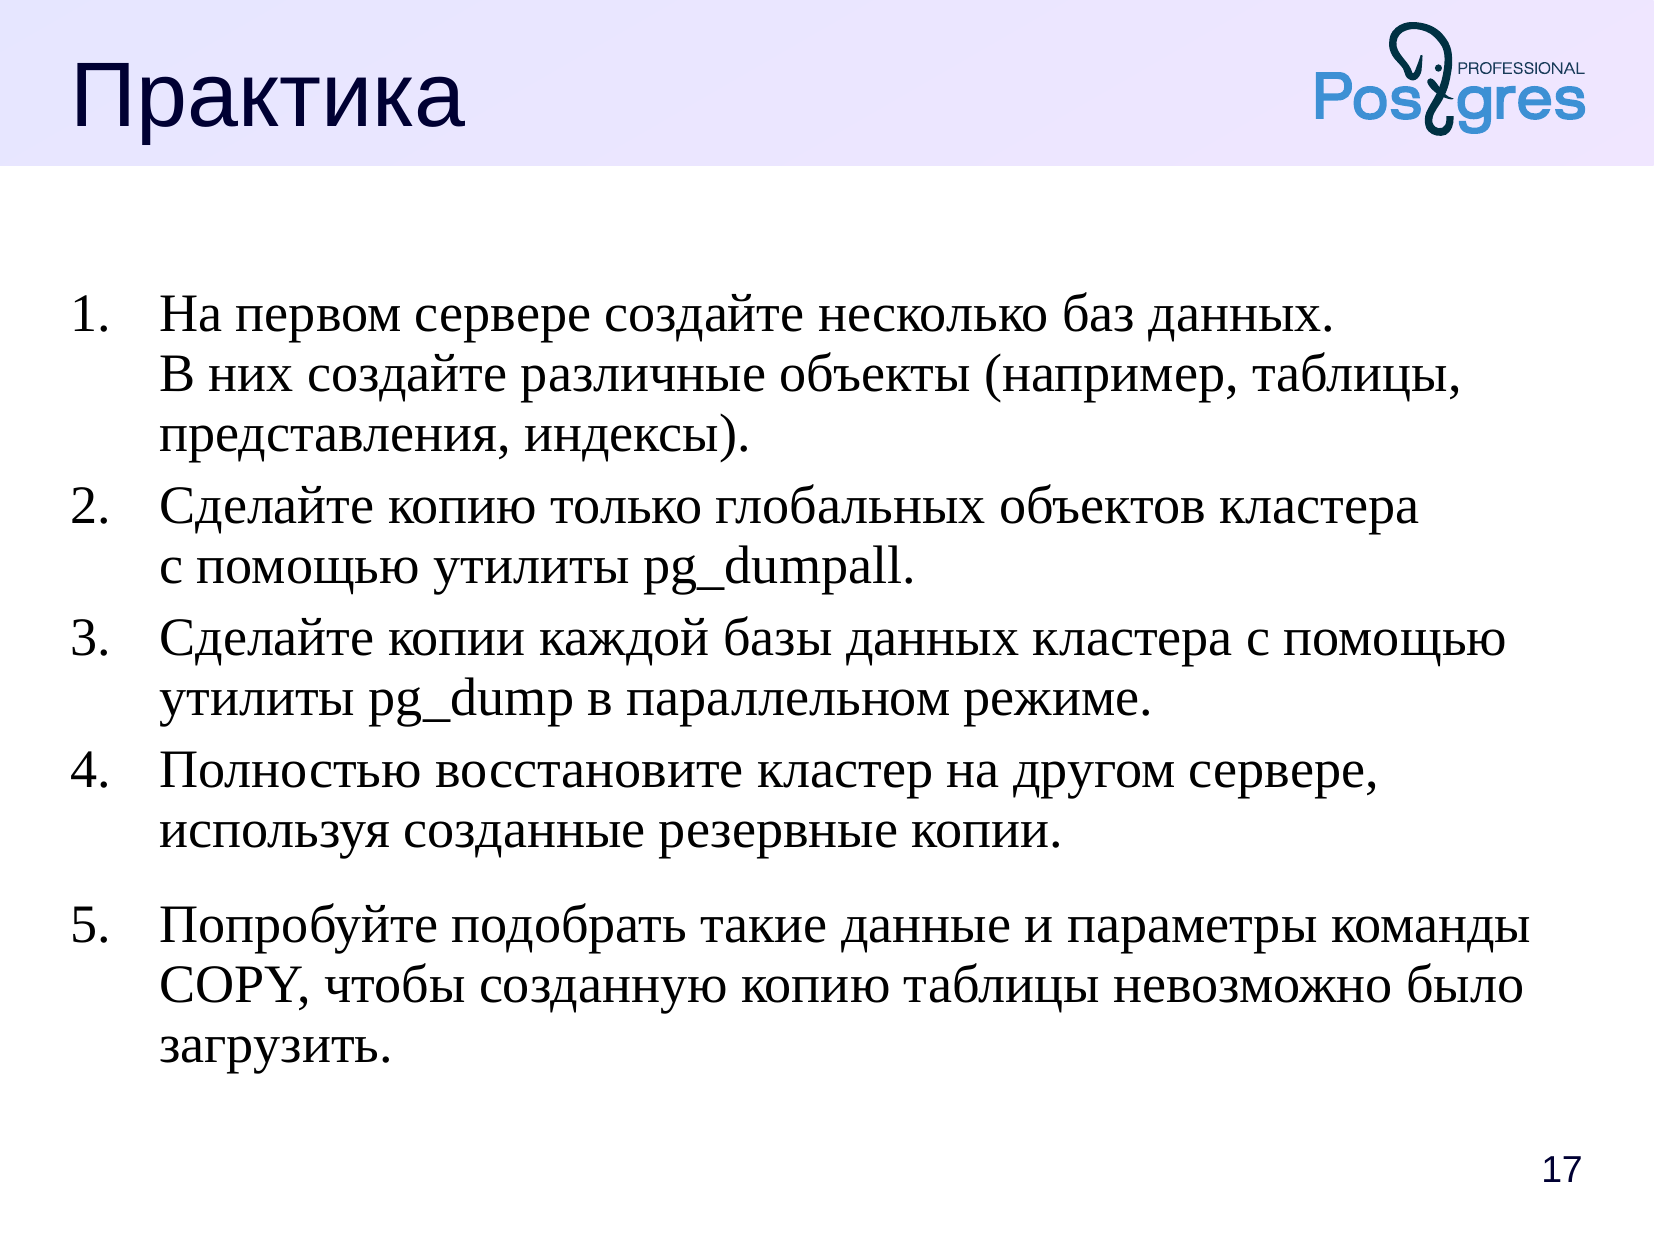

# Практика
На первом сервере создайте несколько баз данных.
В них создайте различные объекты (например, таблицы, представления, индексы).
Сделайте копию только глобальных объектов кластера
с помощью утилиты pg_dumpall.
Сделайте копии каждой базы данных кластера с помощью утилиты pg_dump в параллельном режиме.
Полностью восстановите кластер на другом сервере, используя созданные резервные копии.
Попробуйте подобрать такие данные и параметры команды COPY, чтобы созданную копию таблицы невозможно было загрузить.